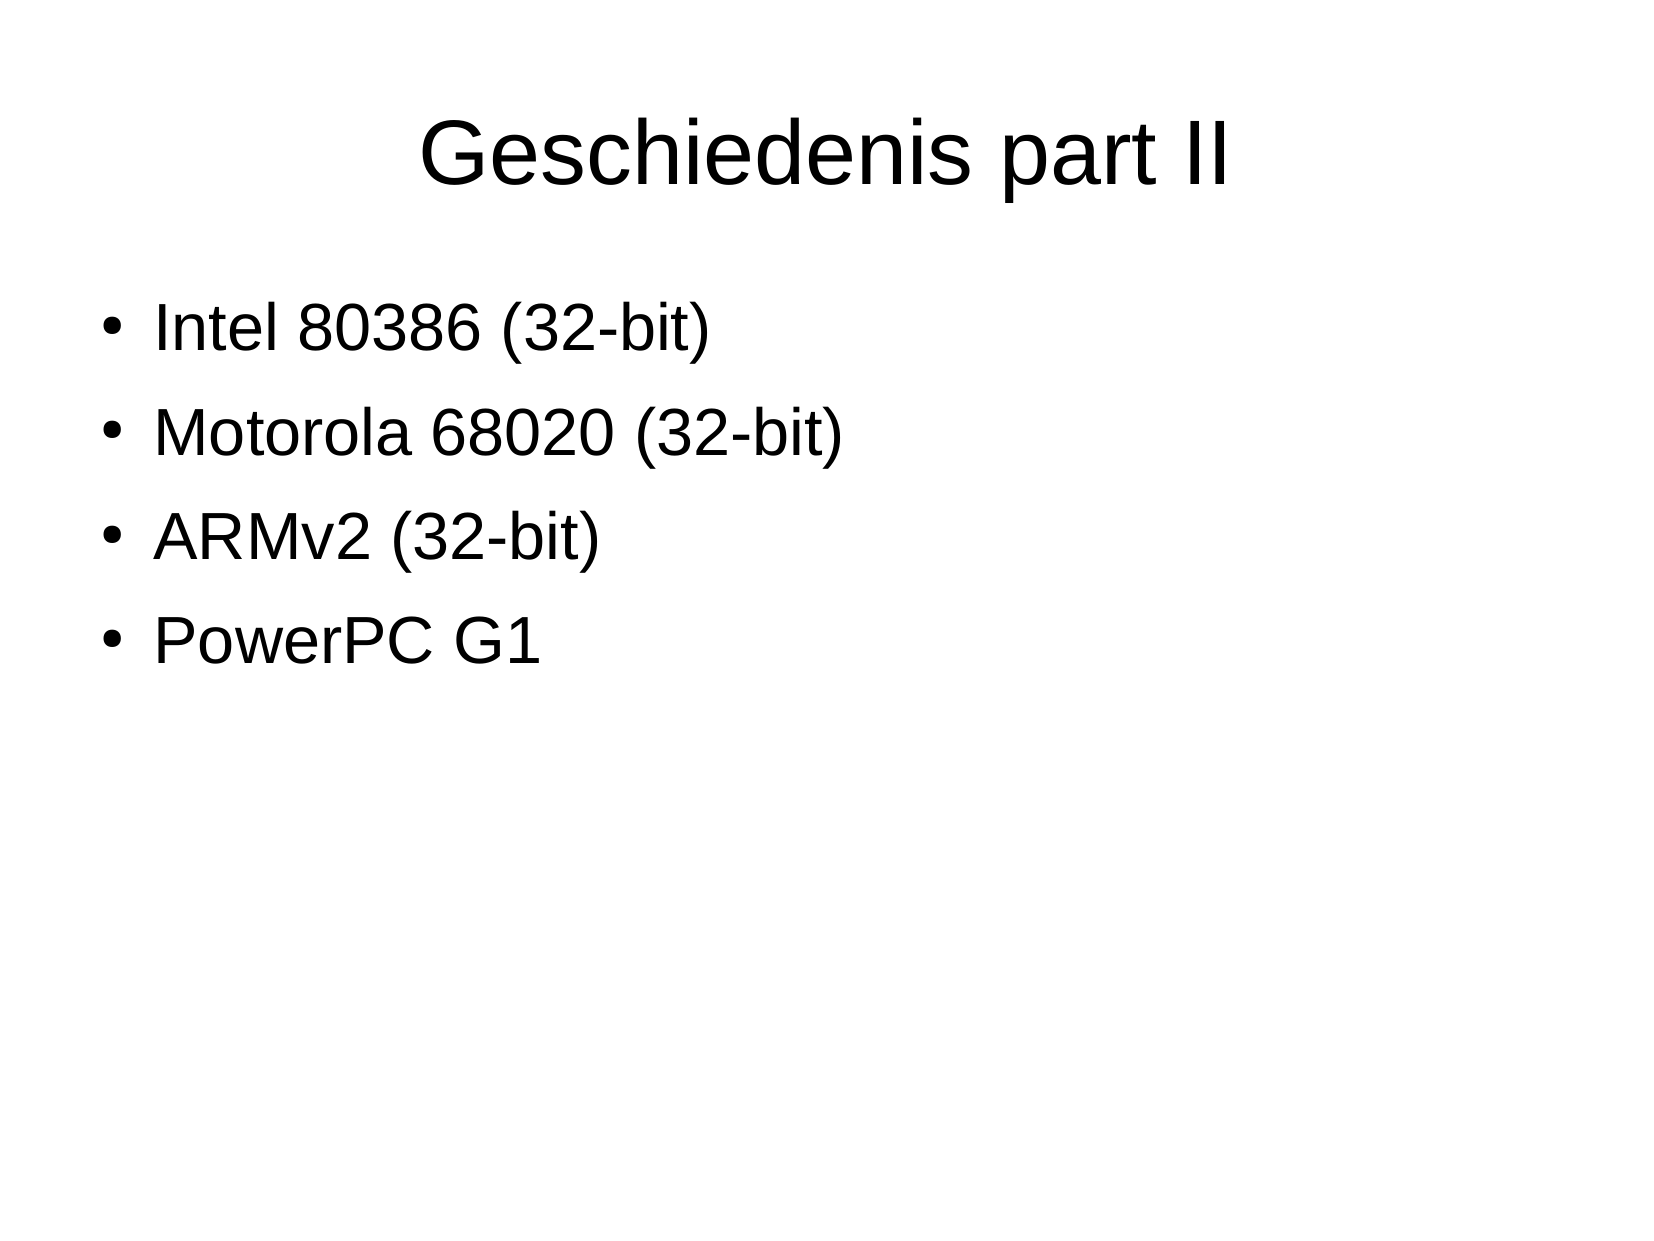

# Geschiedenis part II
Intel 80386 (32-bit)
Motorola 68020 (32-bit)
ARMv2 (32-bit)
PowerPC G1